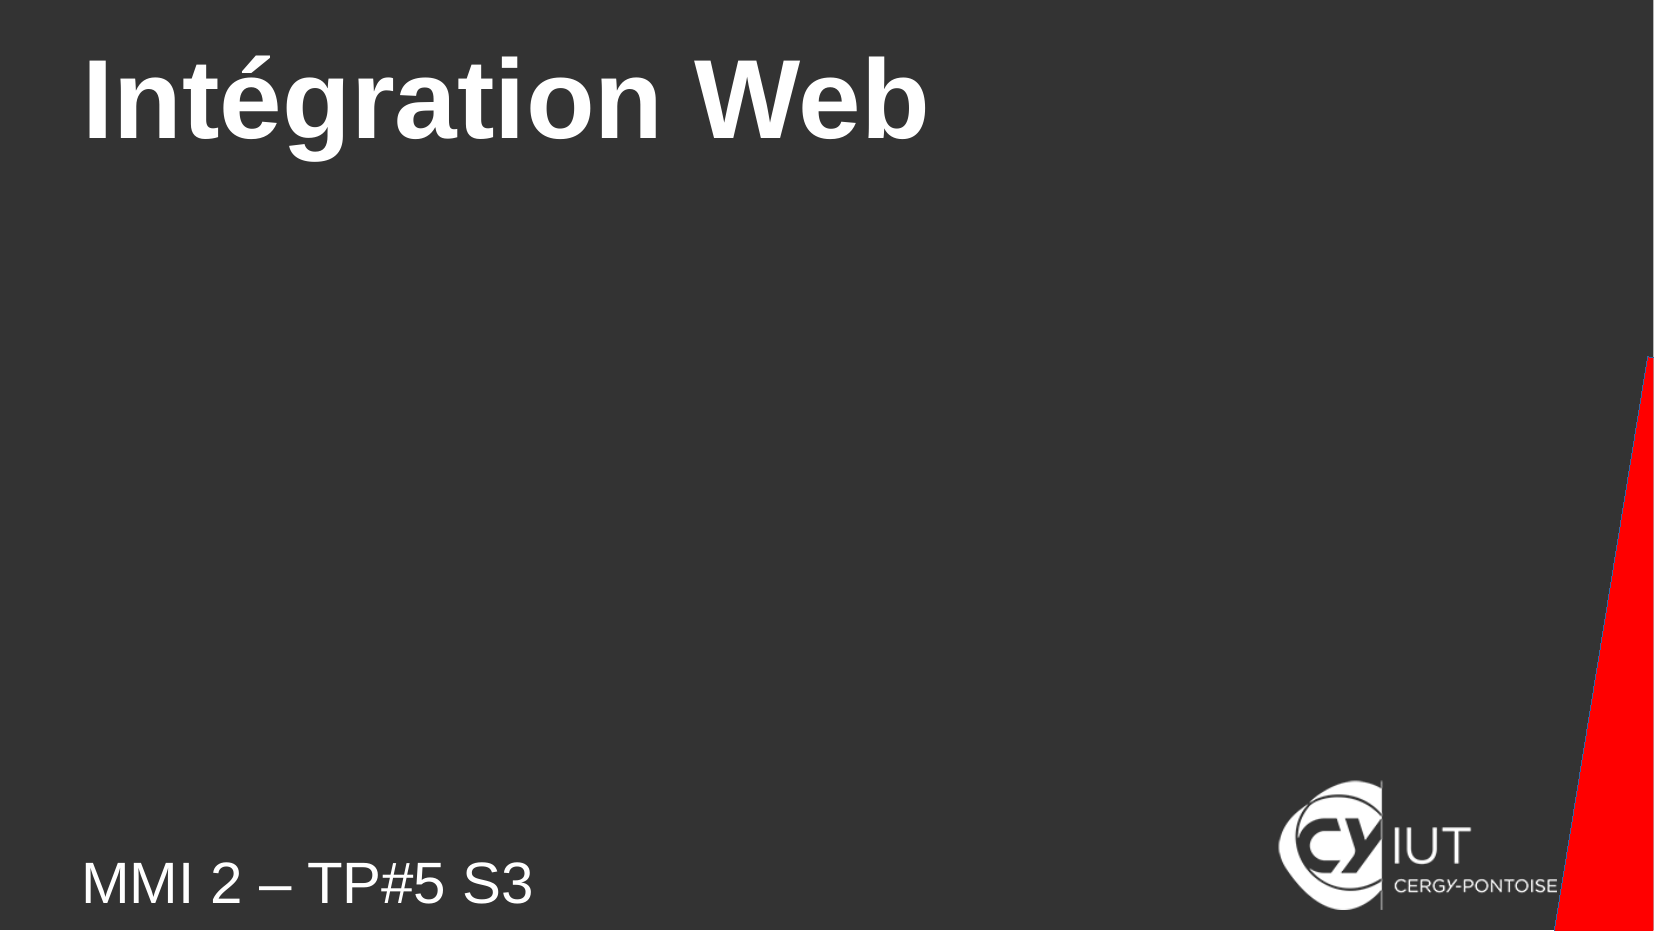

# Intégration Web
MMI 2 – TP#5 S3